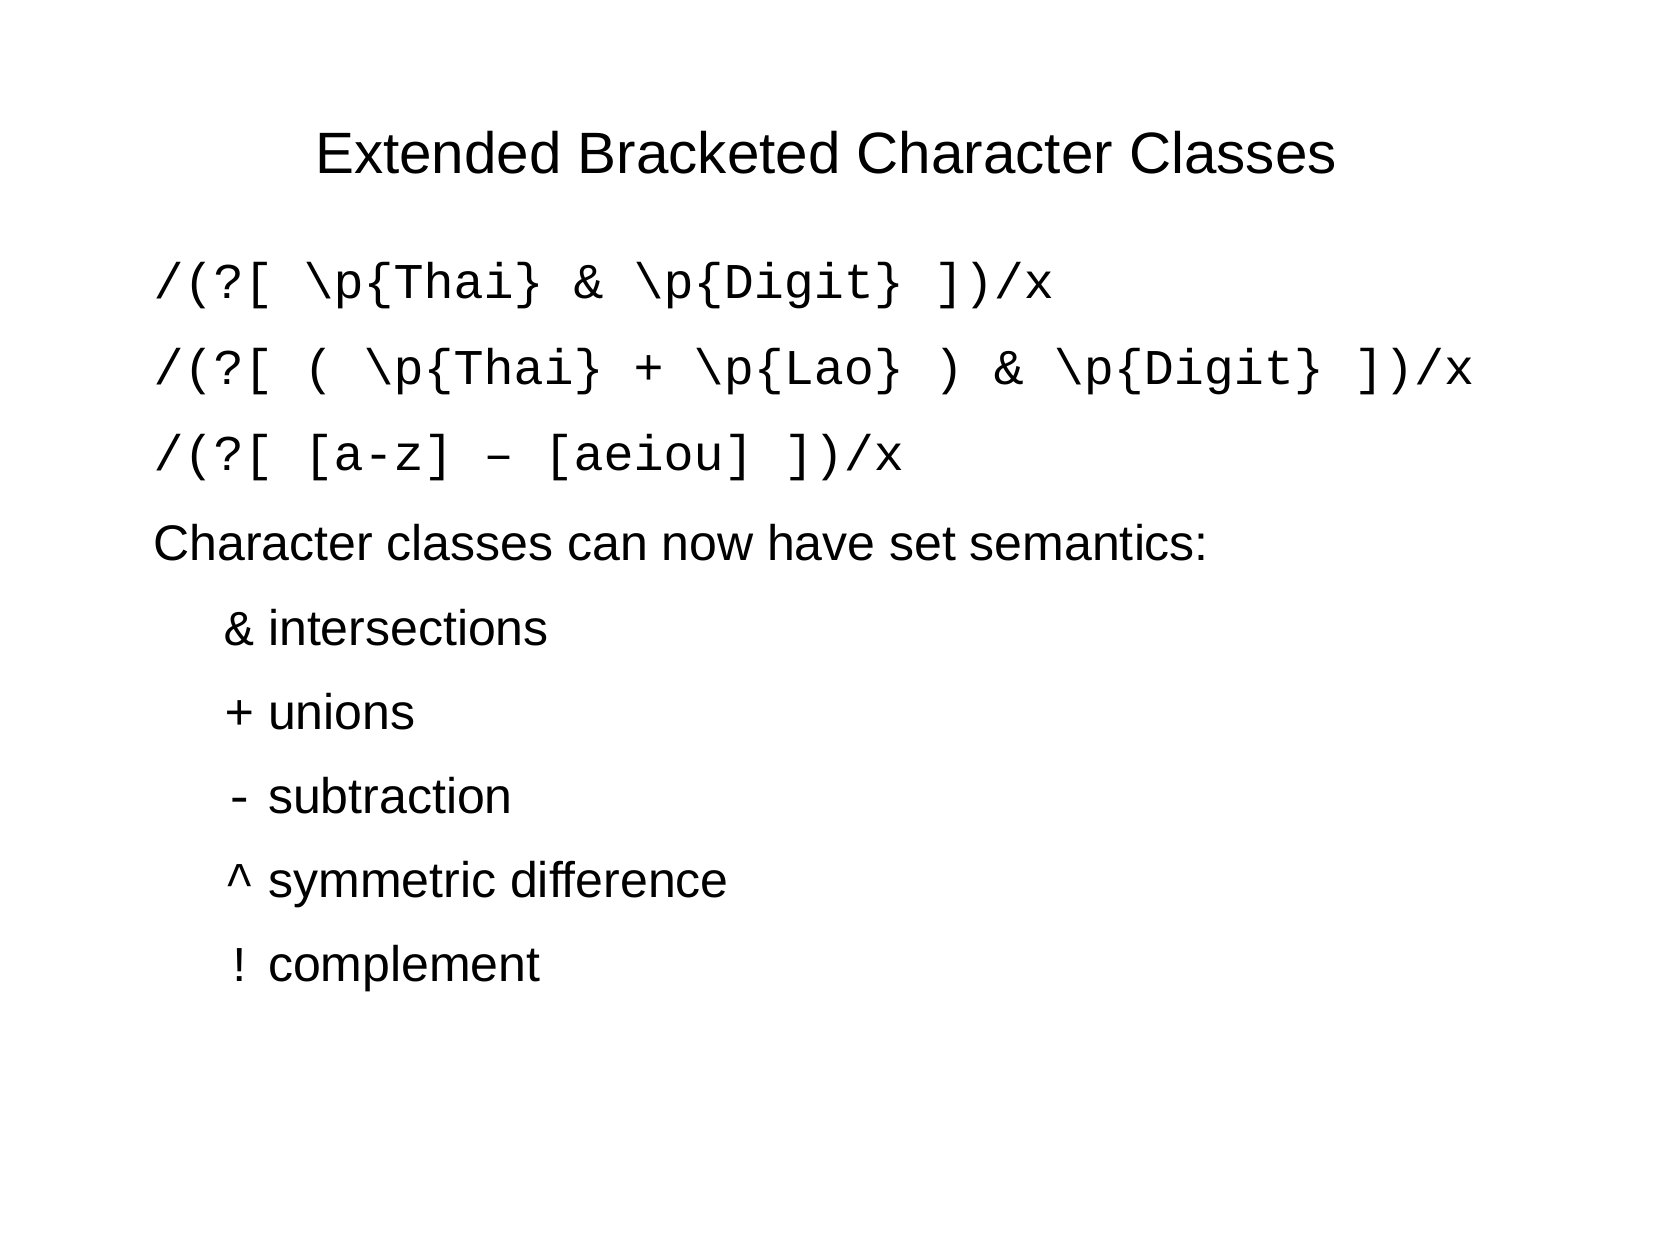

# Extended Bracketed Character Classes
/(?[ \p{Thai} & \p{Digit} ])/x
/(?[ ( \p{Thai} + \p{Lao} ) & \p{Digit} ])/x
/(?[ [a-z] – [aeiou] ])/x
Character classes can now have set semantics:
& intersections
+ unions
- subtraction
^ symmetric difference
! complement